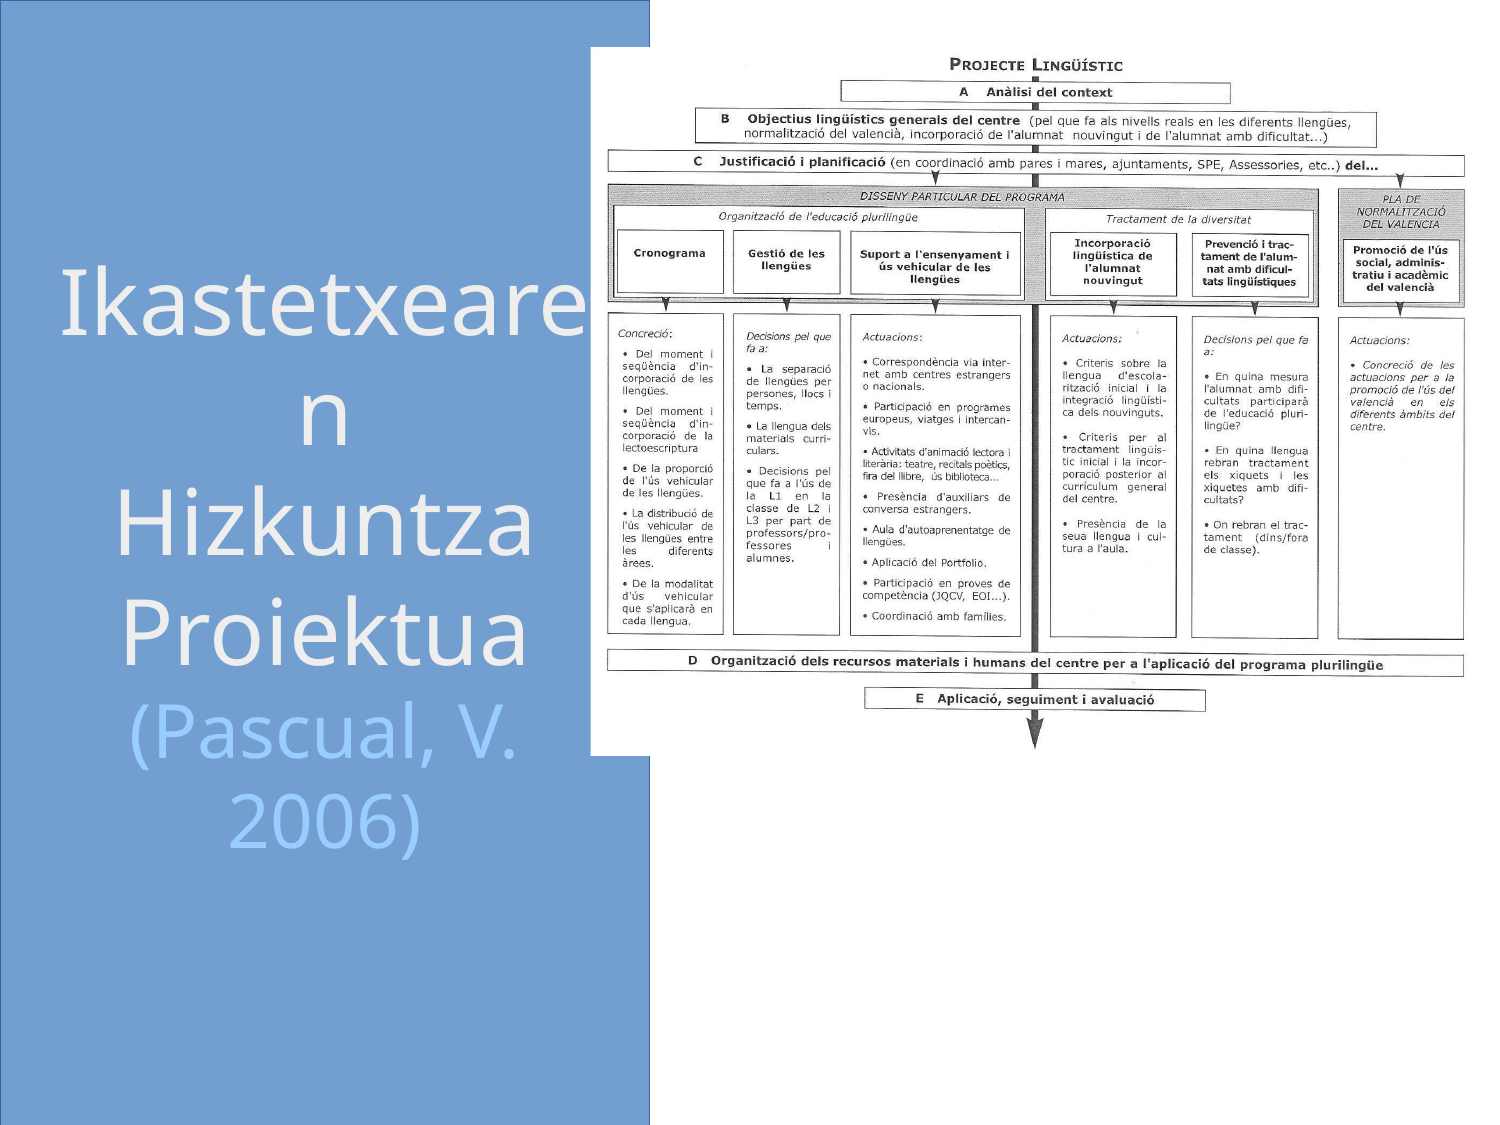

# Ikastetxearen Hizkuntza Proiektua (Pascual, V. 2006)